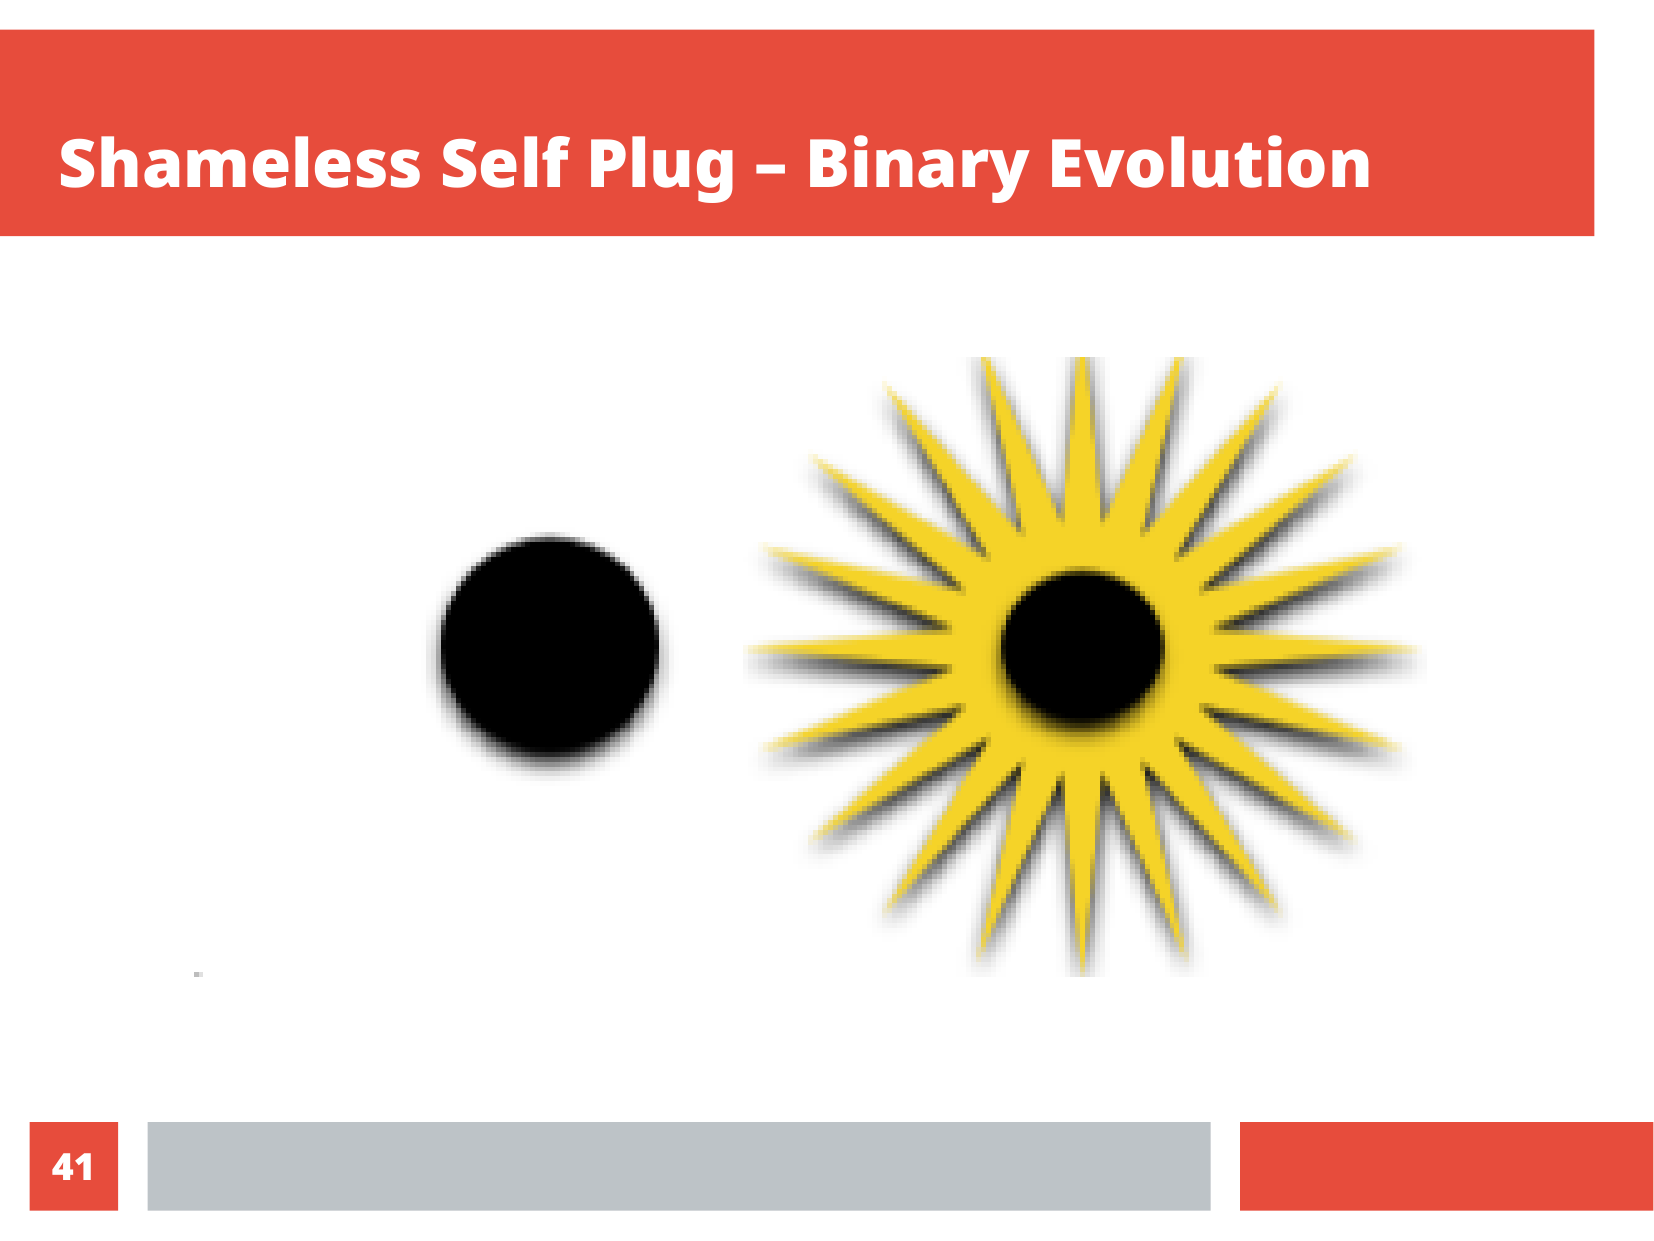

# Shameless Self Plug – Binary Evolution
41